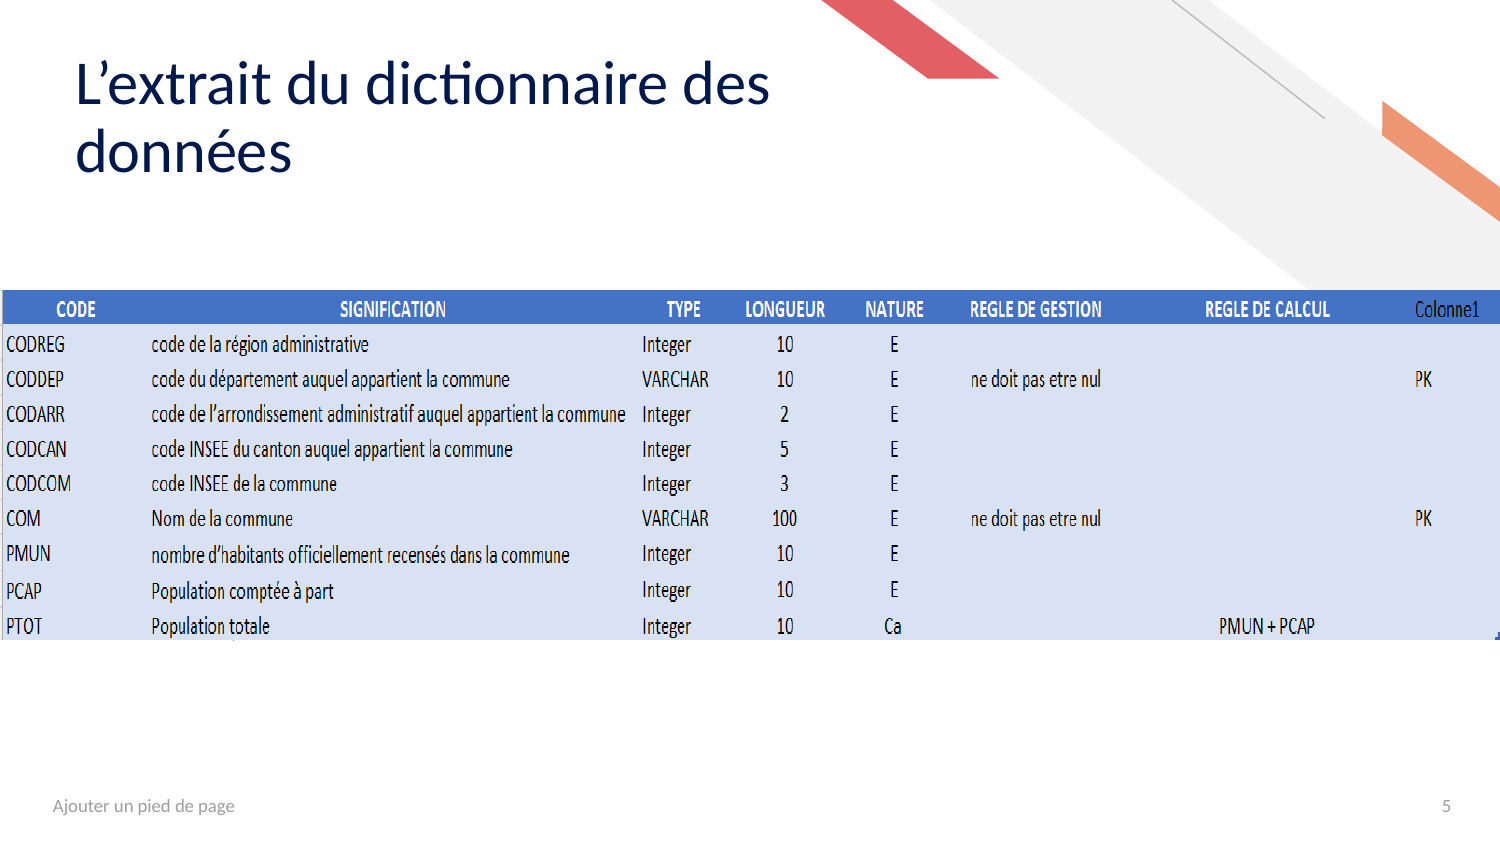

# L’extrait du dictionnaire des données
Ajouter un pied de page